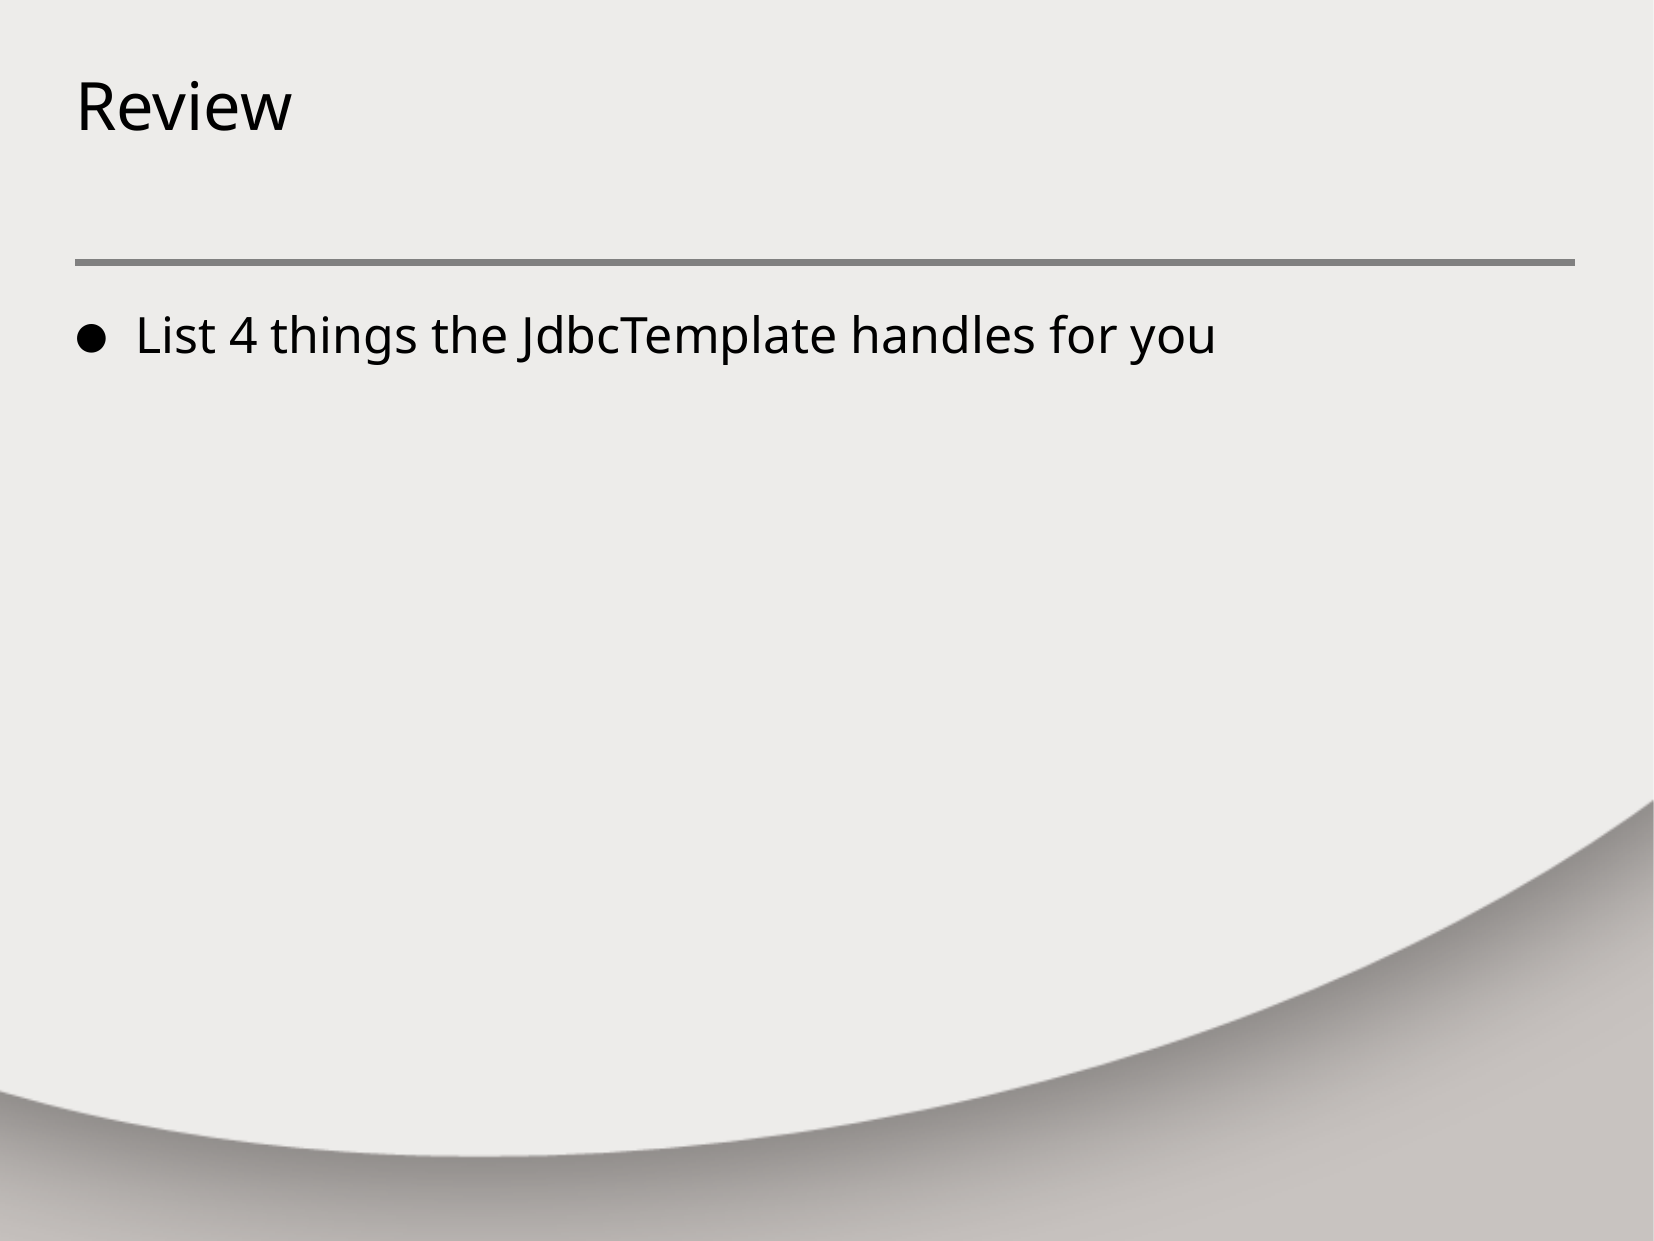

# Review
List 4 things the JdbcTemplate handles for you